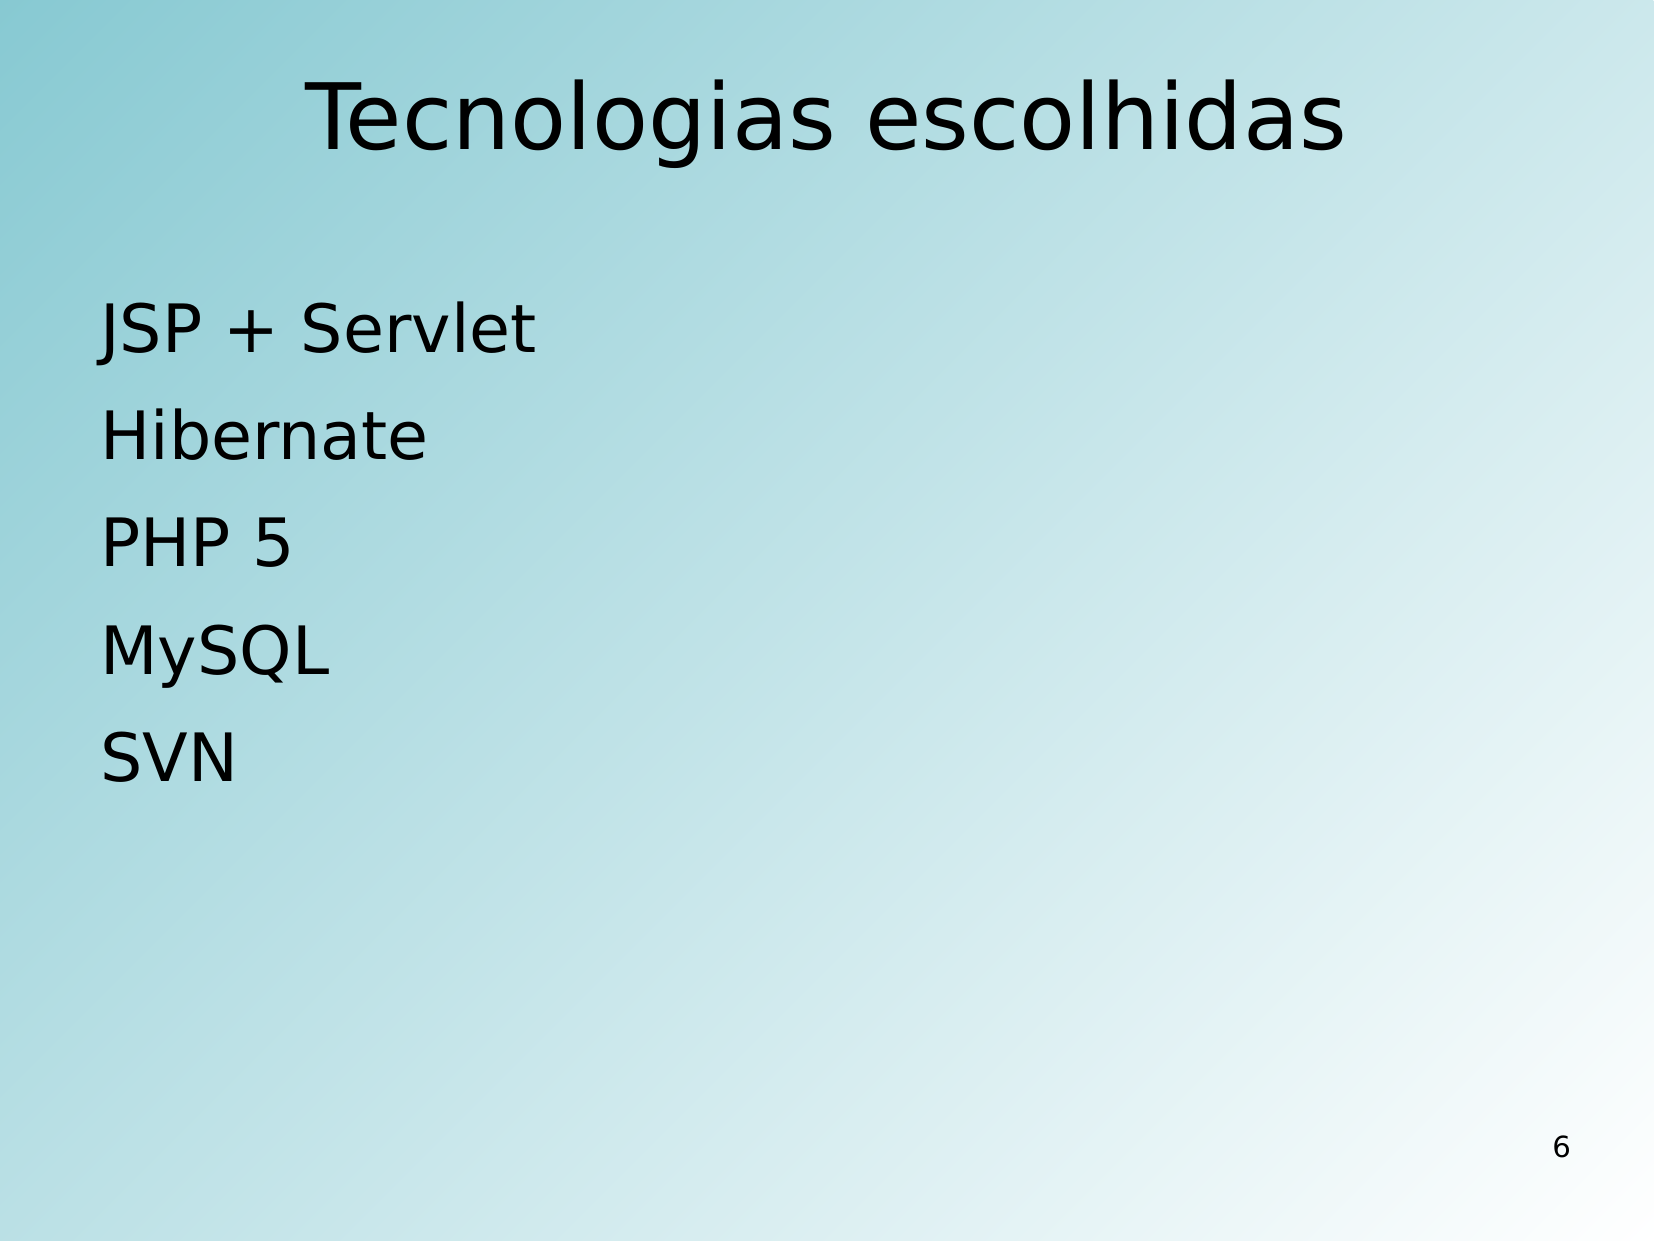

# Tecnologias escolhidas
JSP + Servlet
Hibernate
PHP 5
MySQL
SVN
6